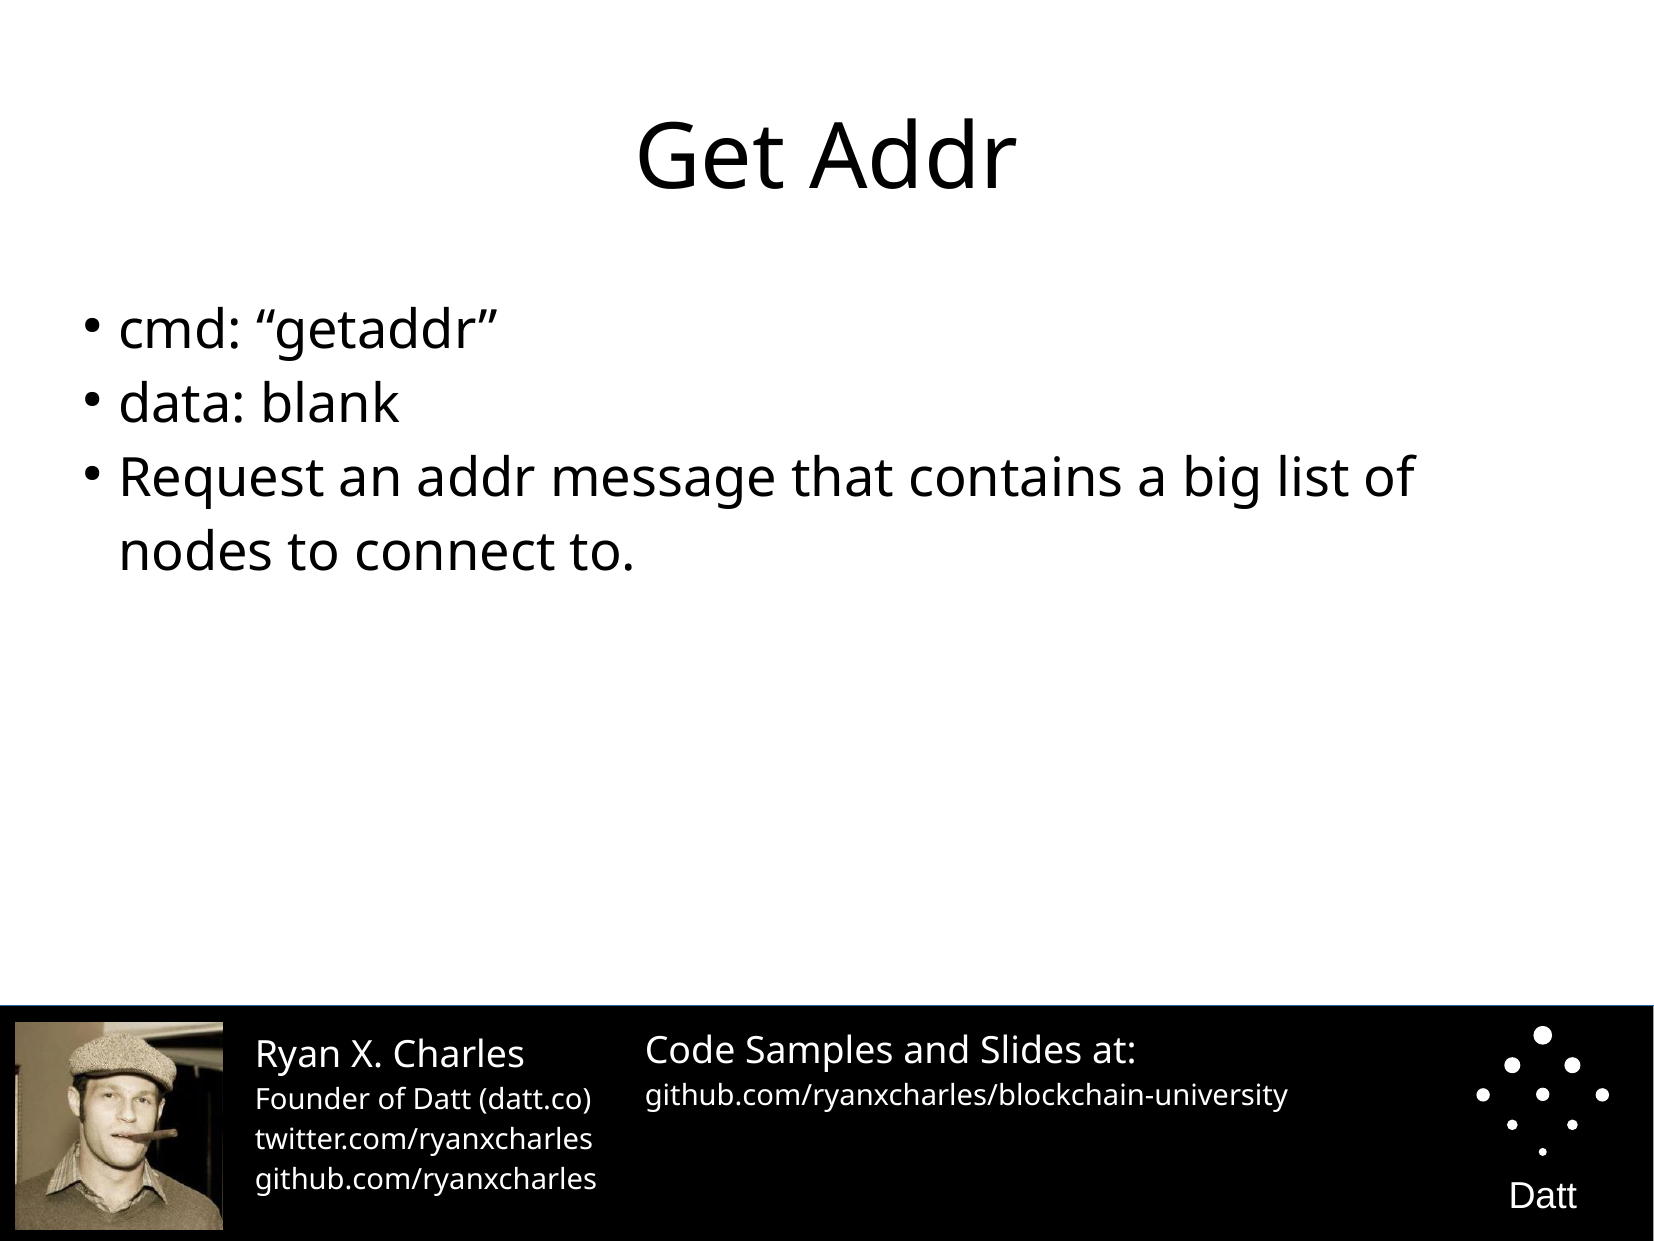

# Get Addr
cmd: “getaddr”
data: blank
Request an addr message that contains a big list of nodes to connect to.
Code Samples and Slides at:
github.com/ryanxcharles/blockchain-university
Ryan X. Charles
Founder of Datt (datt.co)
twitter.com/ryanxcharles
github.com/ryanxcharles
Datt